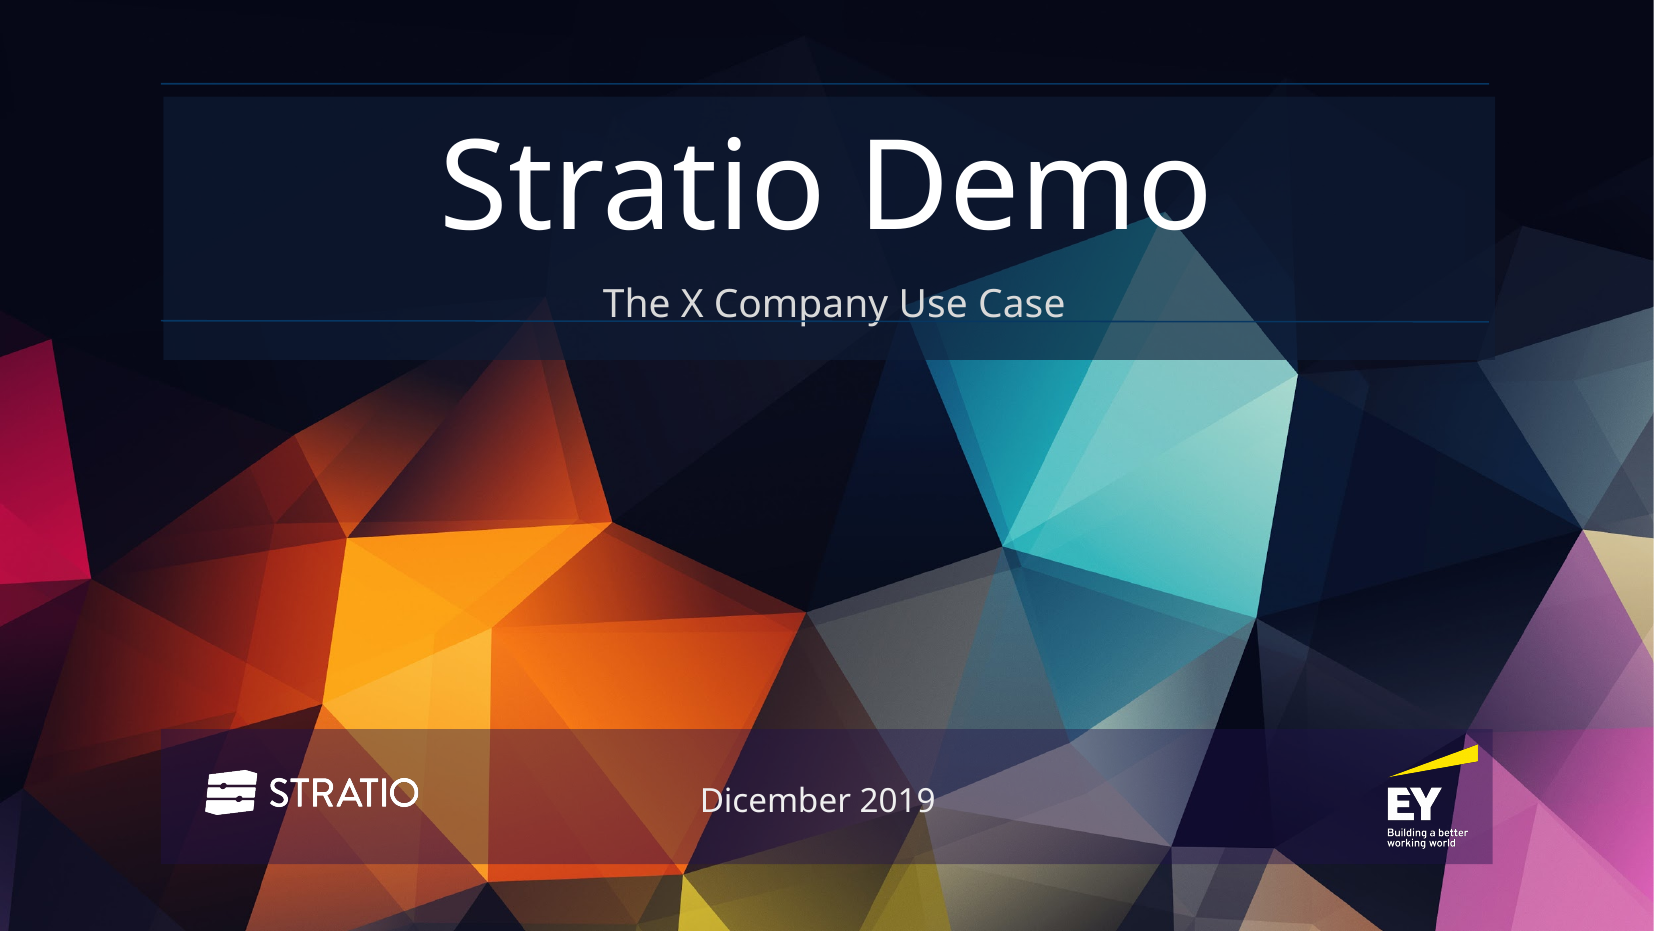

Stratio Demo
The X Company Use Case
Dicember 2019